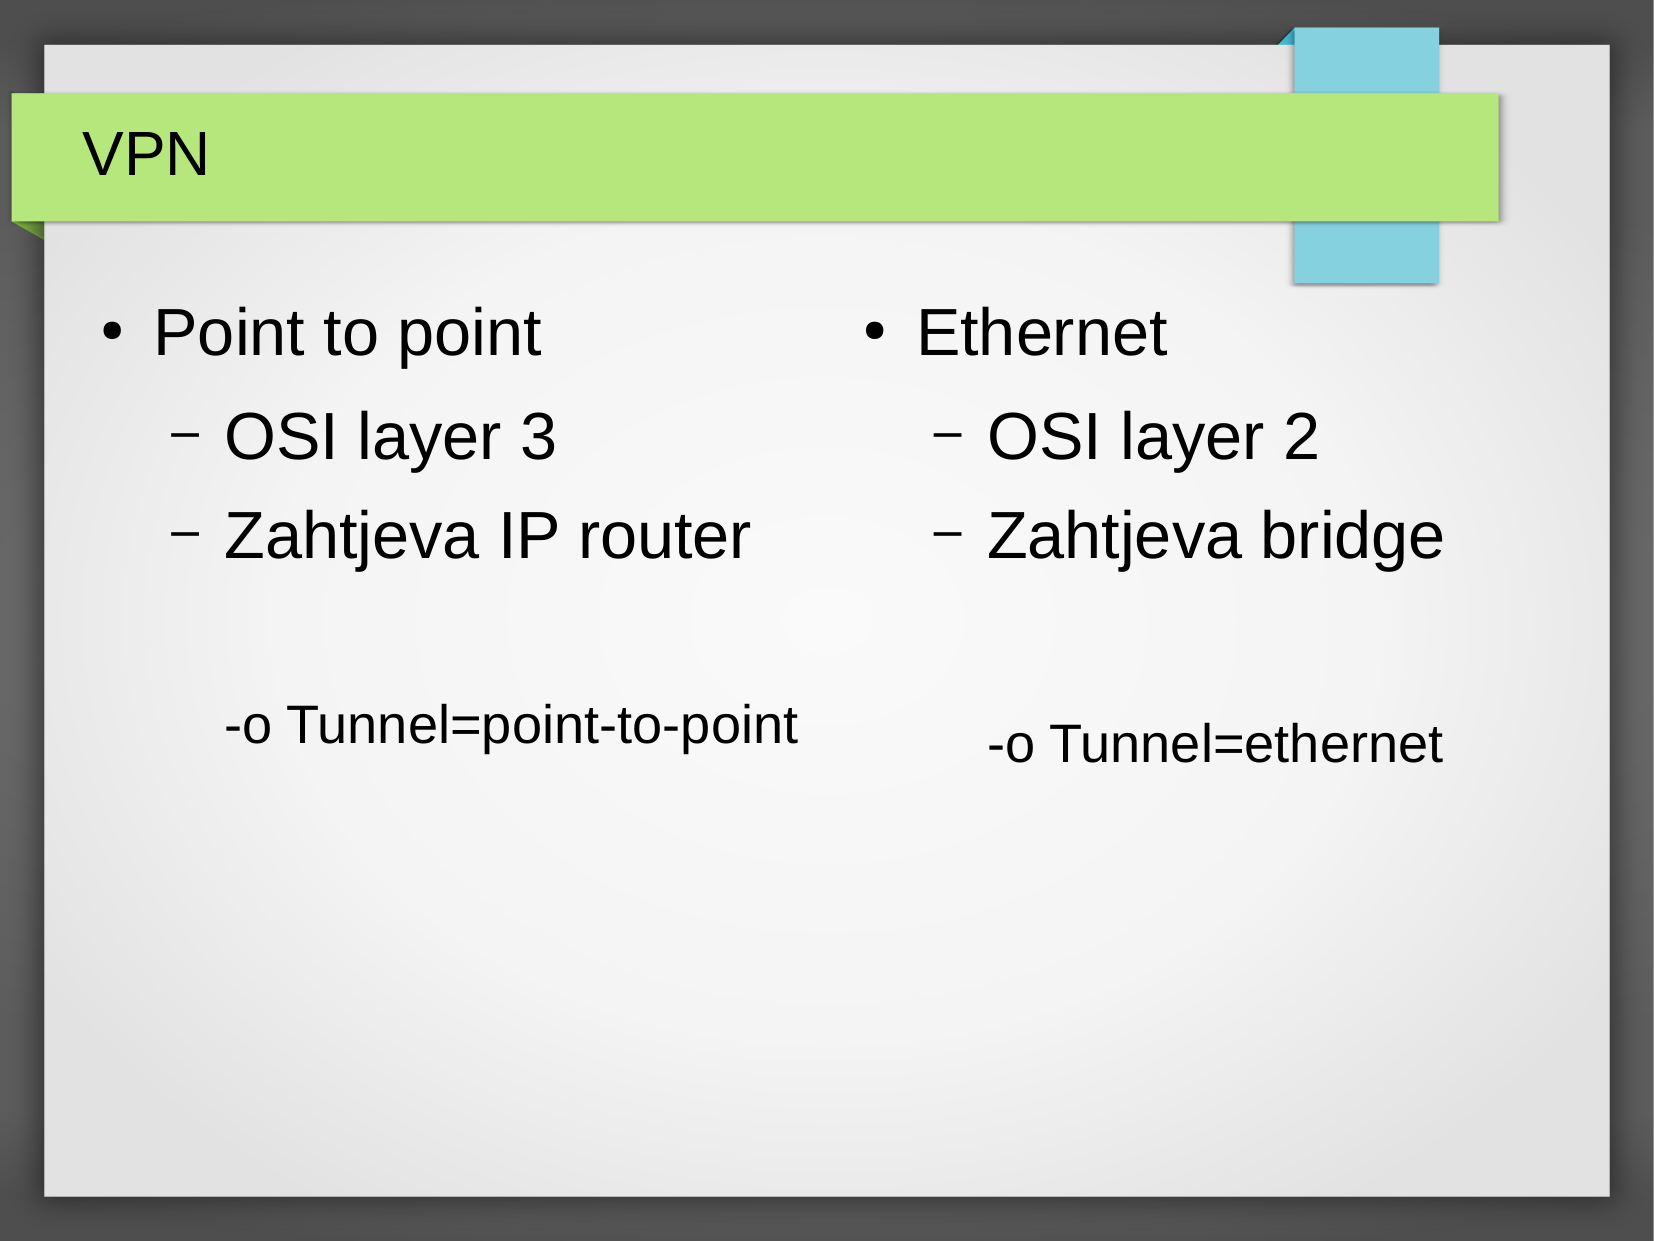

# VPN
Point to point
OSI layer 3
Zahtjeva IP router
-o Tunnel=point-to-point
Ethernet
OSI layer 2
Zahtjeva bridge
-o Tunnel=ethernet